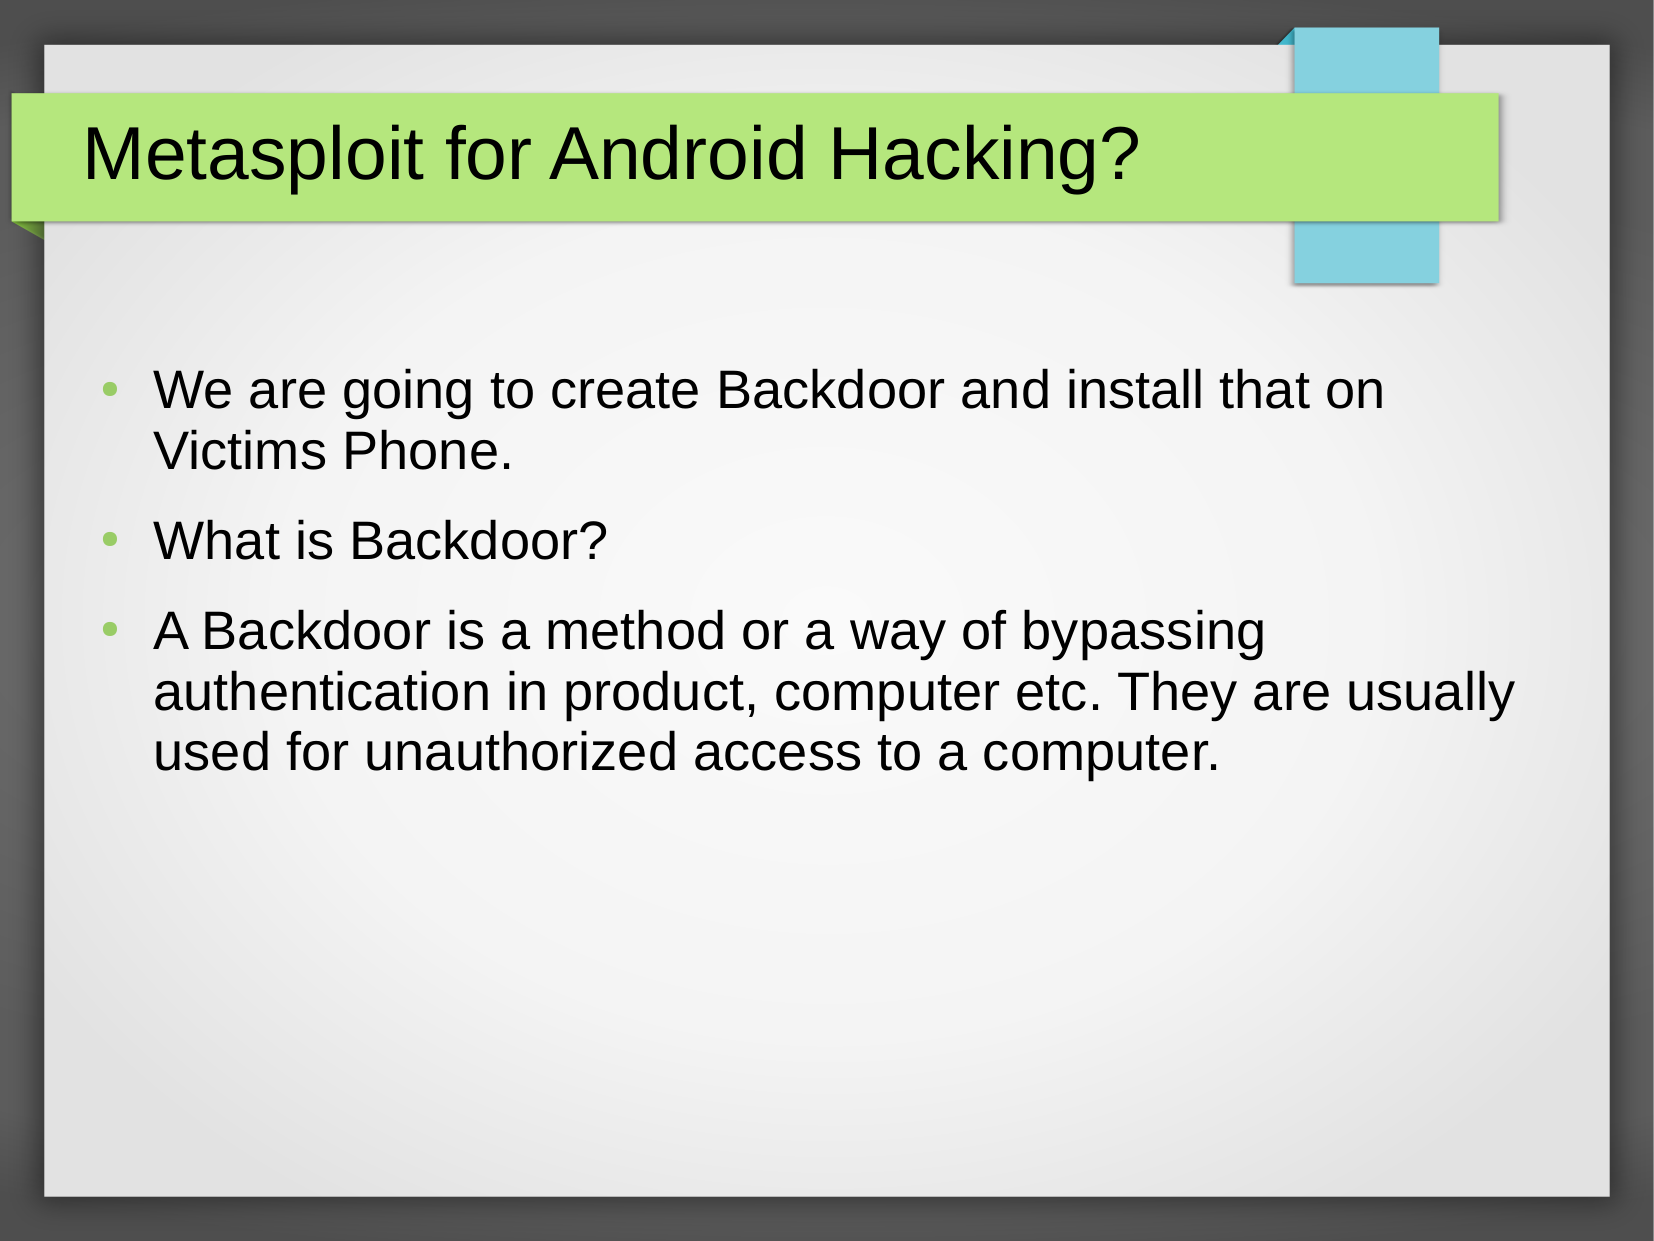

# Metasploit for Android Hacking?
We are going to create Backdoor and install that on Victims Phone.
What is Backdoor?
A Backdoor is a method or a way of bypassing authentication in product, computer etc. They are usually used for unauthorized access to a computer.